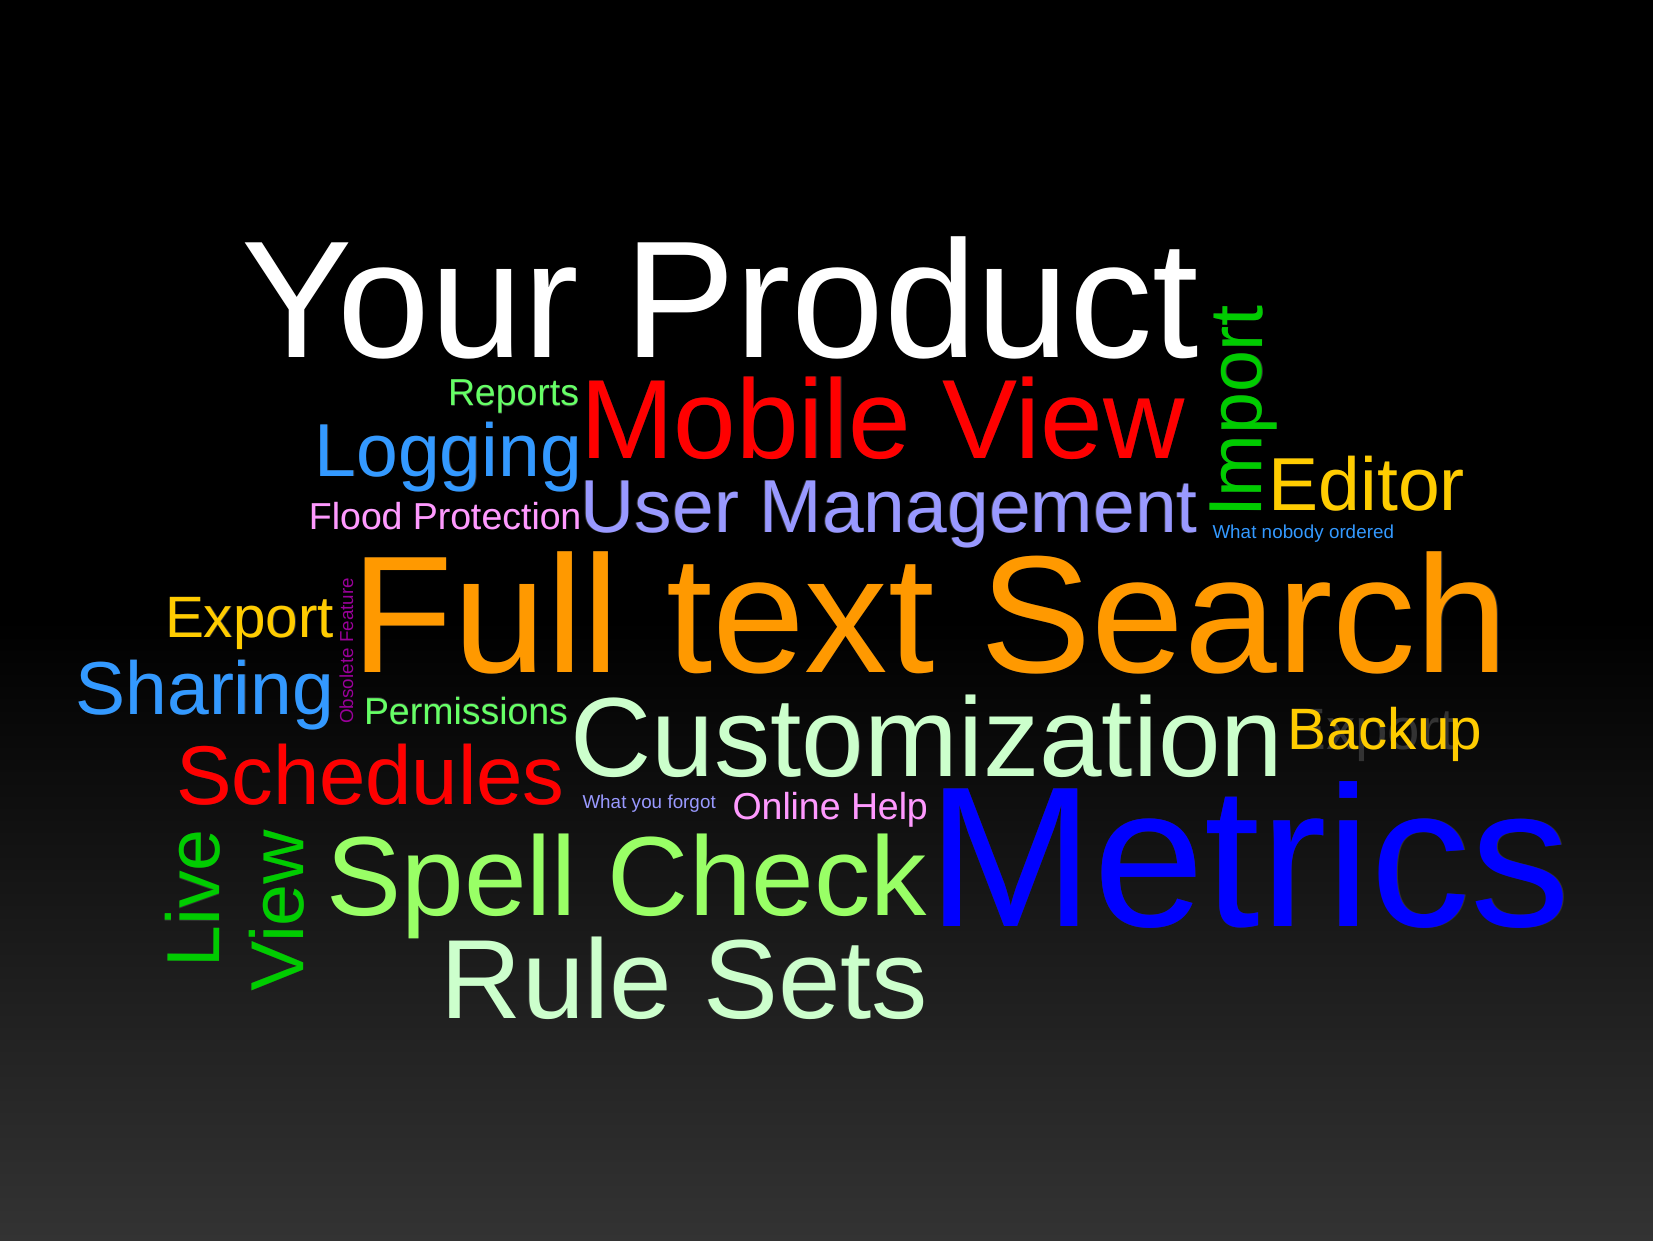

Your Product
Mobile View
Import
Reports
Logging
Editor
User Management
Flood Protection
Full text Search
Export
Sharing
Customization
Permissions
Backup
Schedules
Metrics
Online Help
Spell Check
Live
View
Rule Sets
Your Product
Mobile View
Import
Reports
Logging
Editor
User Management
Flood Protection
Full text Search
Export
Sharing
Customization
Permissions
Export
Schedules
Metrics
Online Help
Spell Check
Live
View
Rule Sets
What nobody ordered
Obsolete Feature
What you forgot